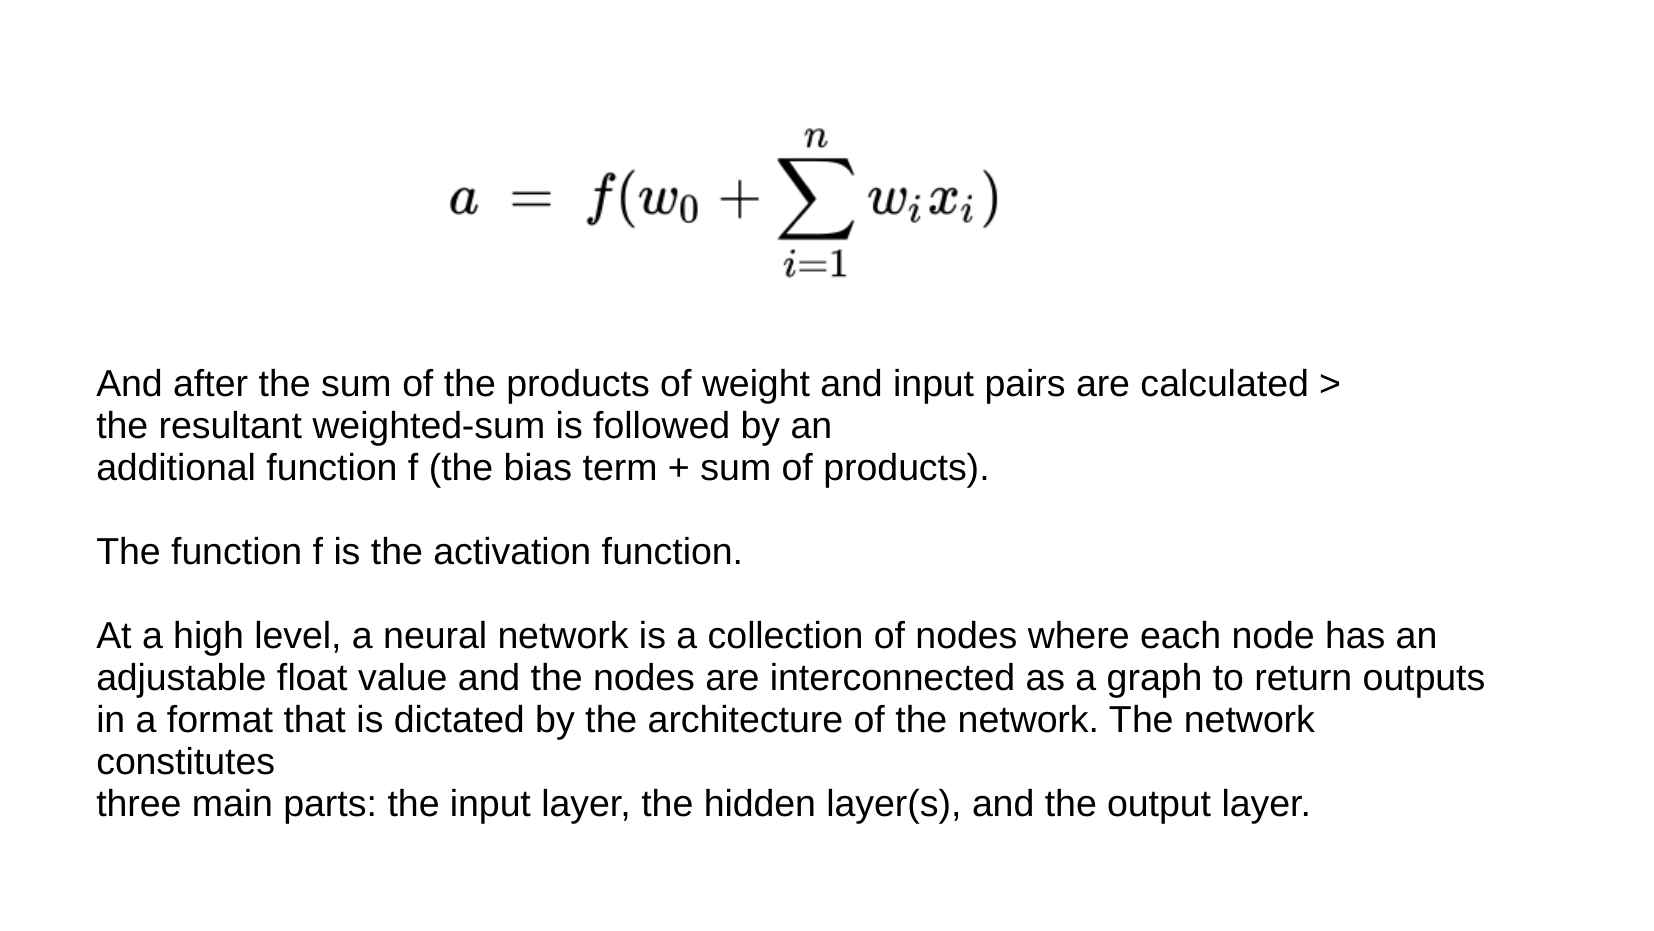

And after the sum of the products of weight and input pairs are calculated >
the resultant weighted-sum is followed by an
additional function f (the bias term + sum of products).
The function f is the activation function.
At a high level, a neural network is a collection of nodes where each node has an
adjustable float value and the nodes are interconnected as a graph to return outputs
in a format that is dictated by the architecture of the network. The network constitutes
three main parts: the input layer, the hidden layer(s), and the output layer.